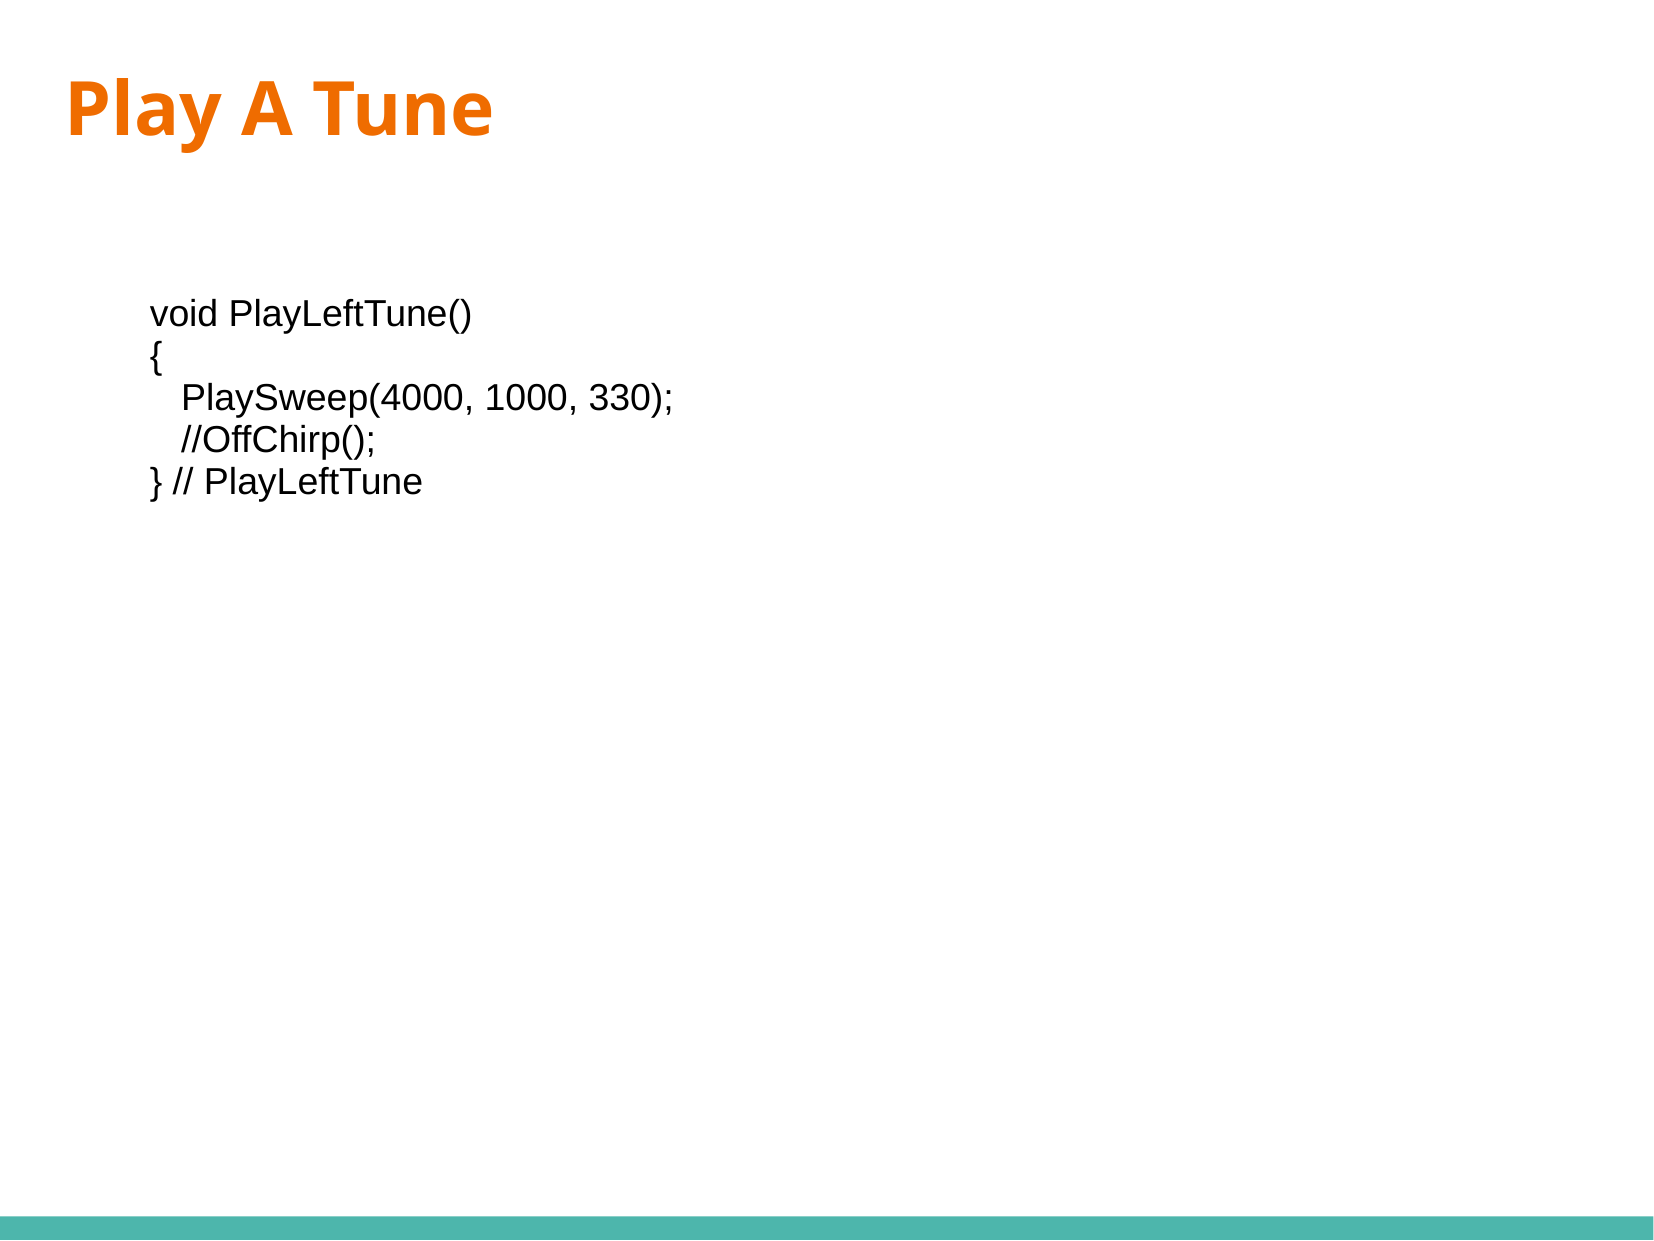

# Play A Tune
void PlayLeftTune()
{
 PlaySweep(4000, 1000, 330);
 //OffChirp();
} // PlayLeftTune